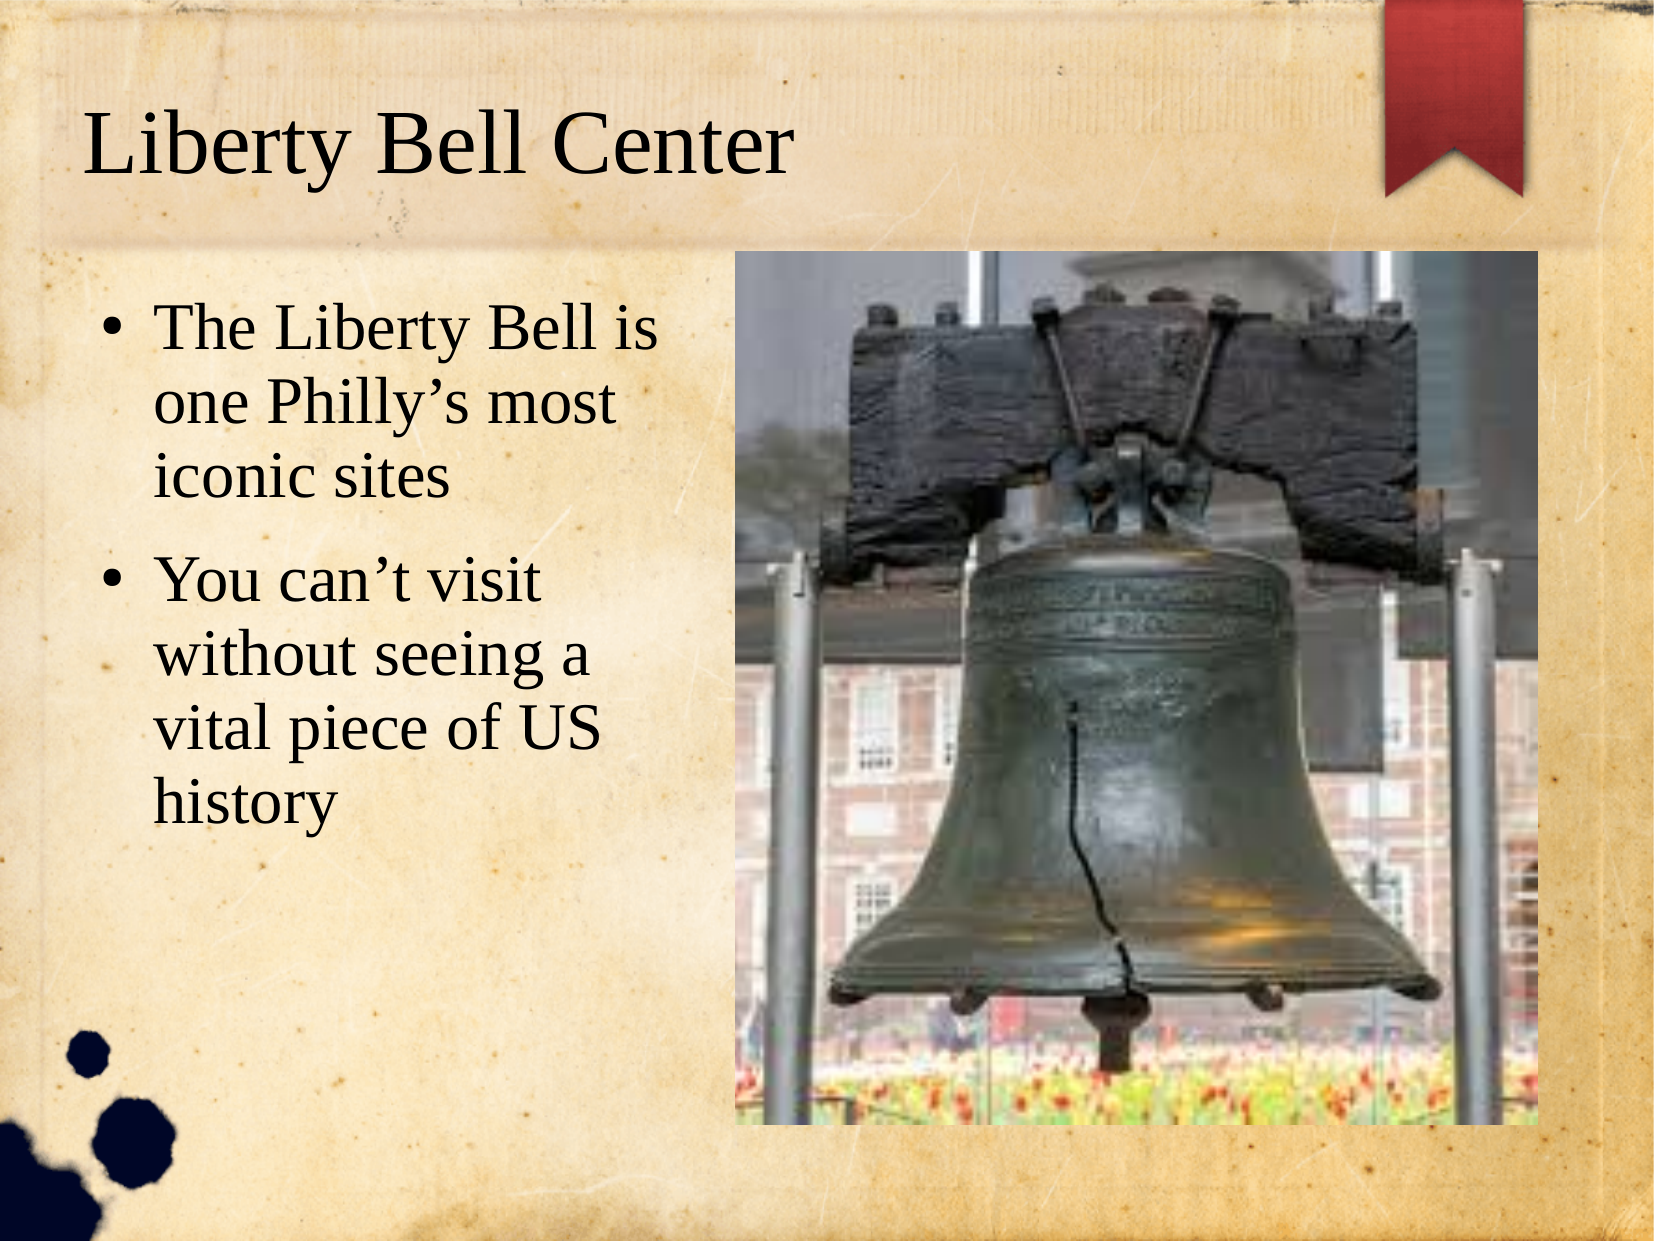

# Liberty Bell Center
The Liberty Bell is one Philly’s most iconic sites
You can’t visit without seeing a vital piece of US history